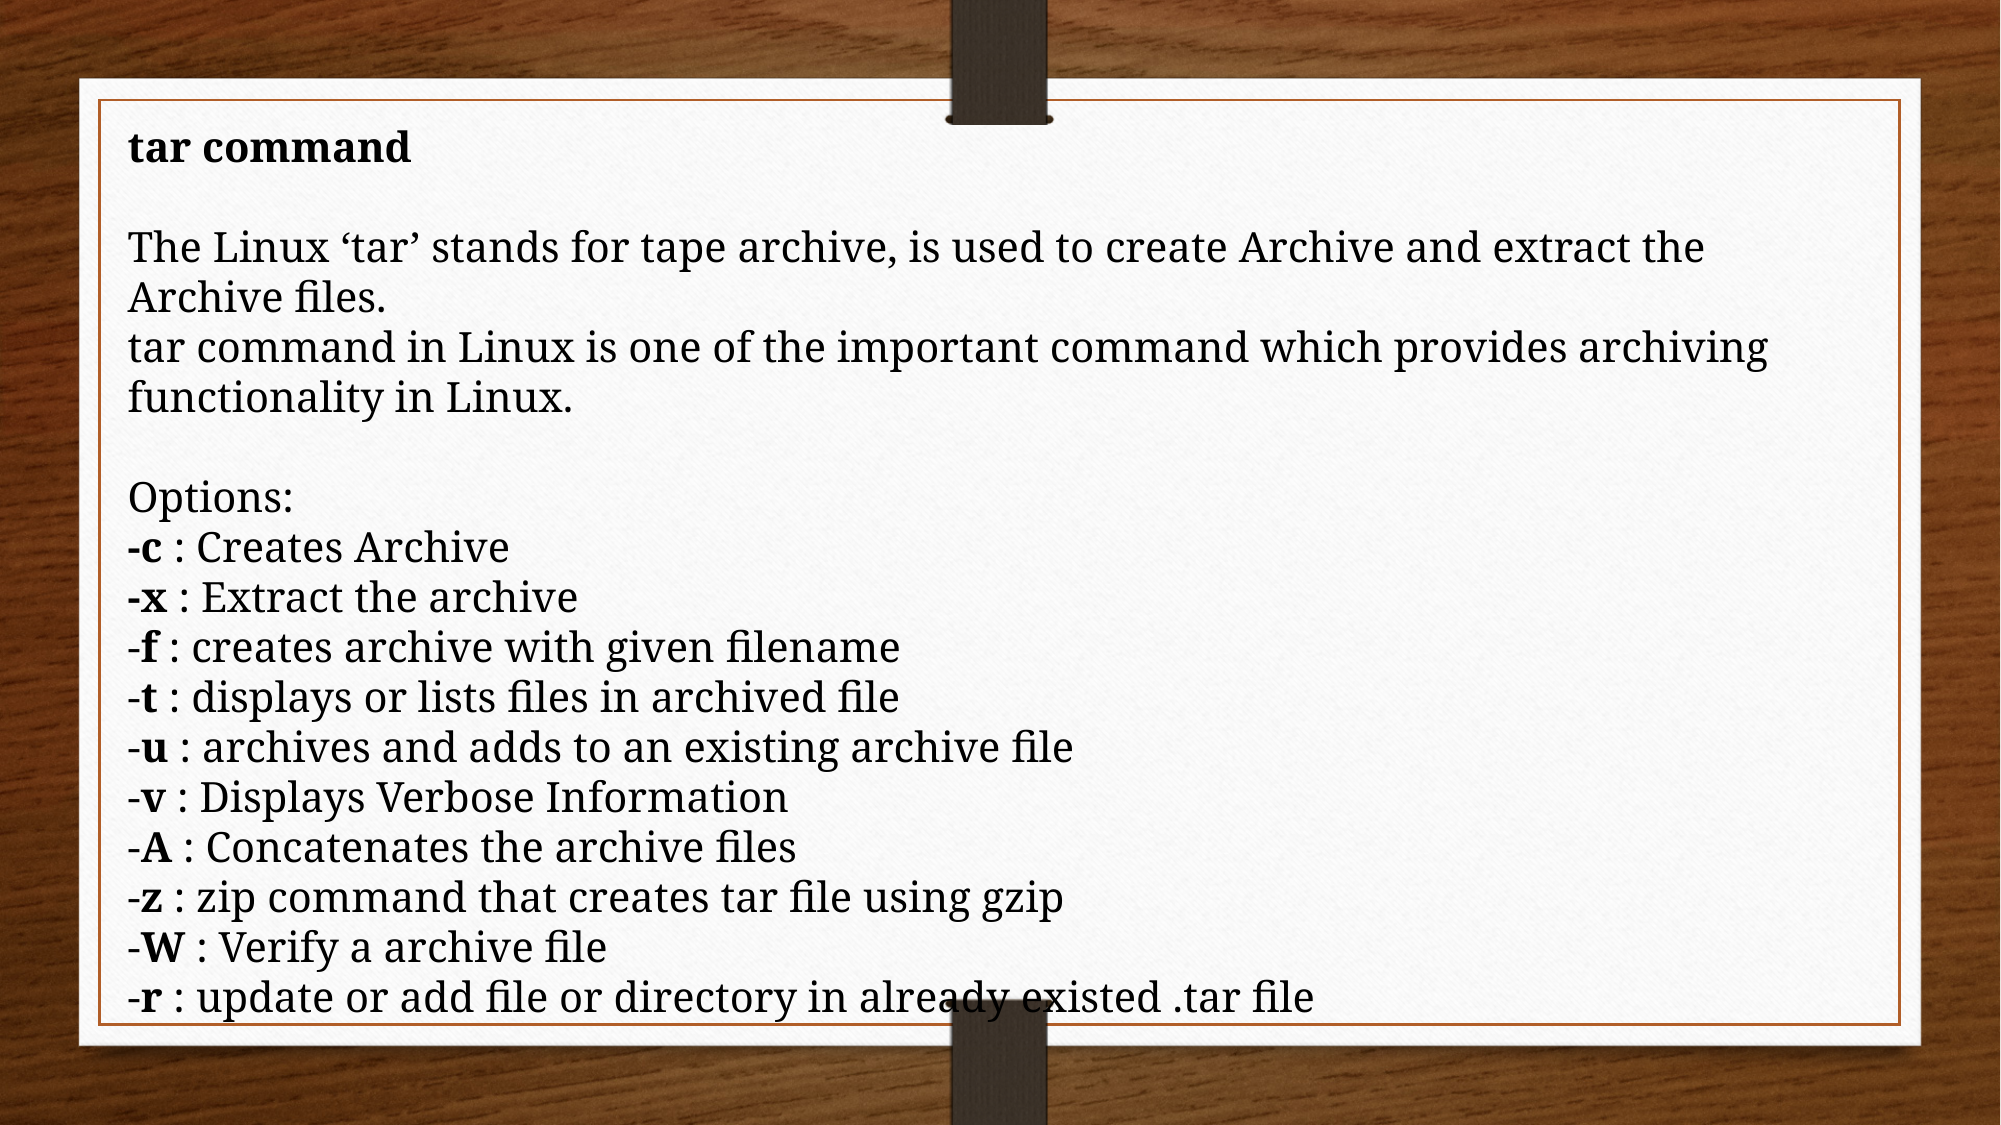

tar command
The Linux ‘tar’ stands for tape archive, is used to create Archive and extract the Archive files.
tar command in Linux is one of the important command which provides archiving functionality in Linux.
Options:
-c : Creates Archive
-x : Extract the archive
-f : creates archive with given filename
-t : displays or lists files in archived file
-u : archives and adds to an existing archive file
-v : Displays Verbose Information
-A : Concatenates the archive files
-z : zip command that creates tar file using gzip
-W : Verify a archive file
-r : update or add file or directory in already existed .tar file